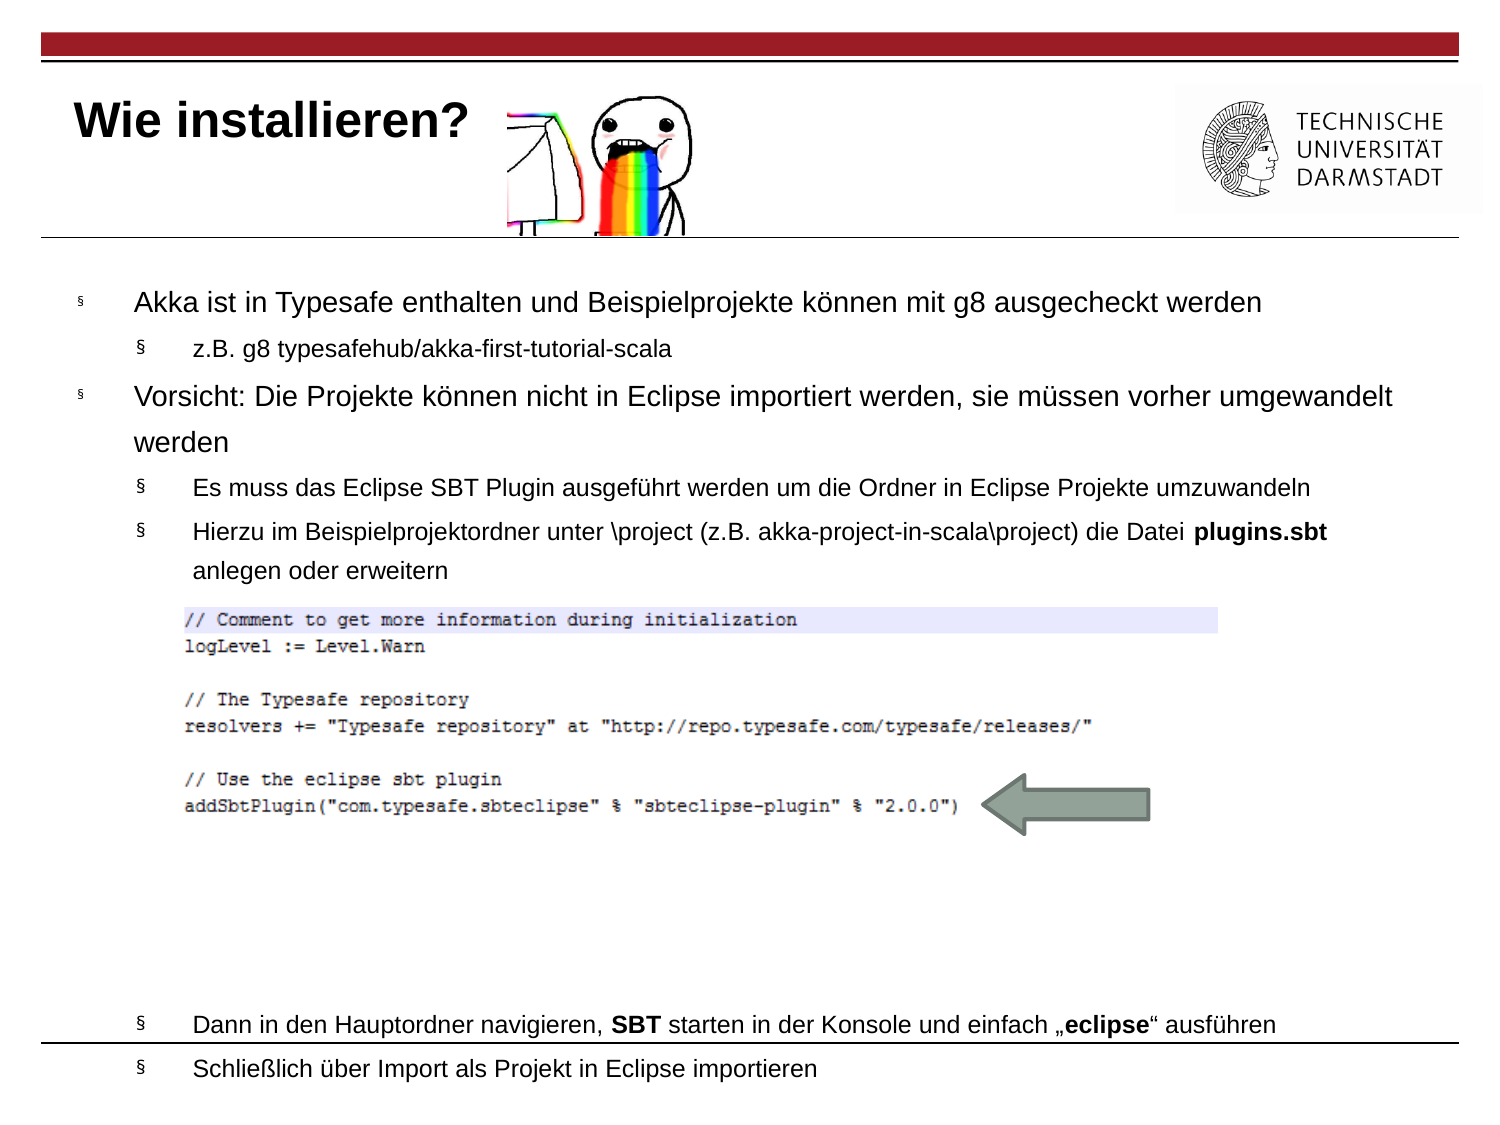

# Wie installieren?
Akka ist in Typesafe enthalten und Beispielprojekte können mit g8 ausgecheckt werden
z.B. g8 typesafehub/akka-first-tutorial-scala
Vorsicht: Die Projekte können nicht in Eclipse importiert werden, sie müssen vorher umgewandelt werden
Es muss das Eclipse SBT Plugin ausgeführt werden um die Ordner in Eclipse Projekte umzuwandeln
Hierzu im Beispielprojektordner unter \project (z.B. akka-project-in-scala\project) die Datei plugins.sbt anlegen oder erweitern
Dann in den Hauptordner navigieren, SBT starten in der Konsole und einfach „eclipse“ ausführen
Schließlich über Import als Projekt in Eclipse importieren